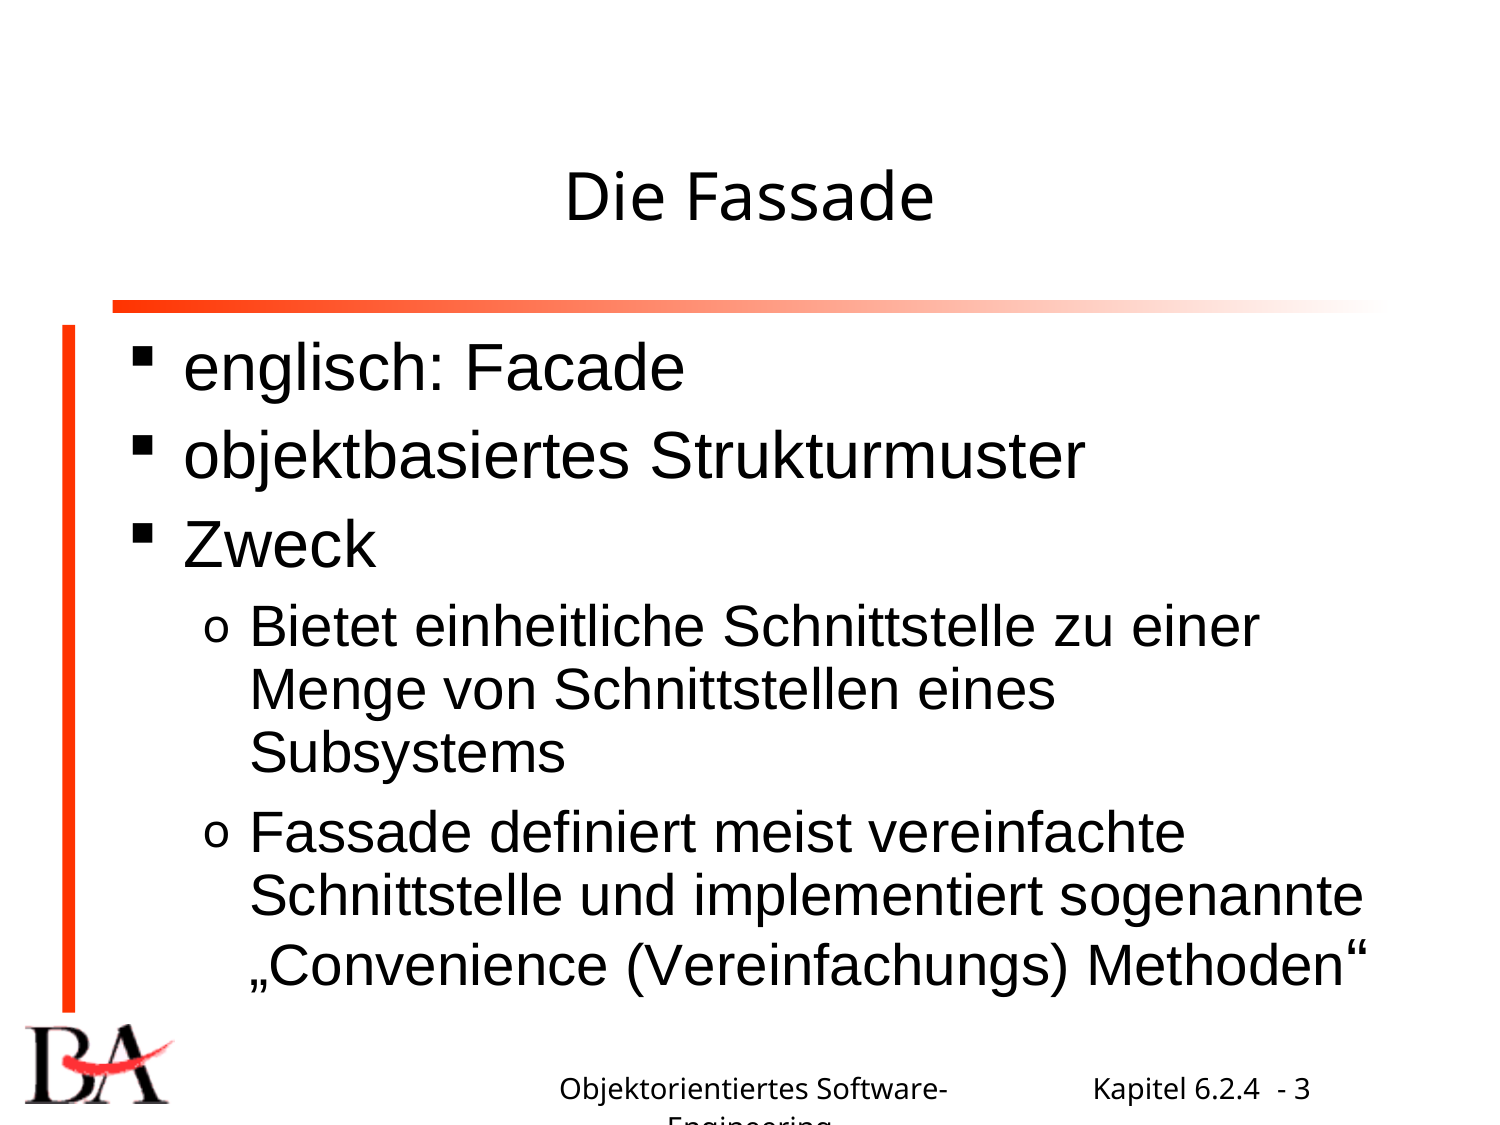

# Die Fassade
englisch: Facade
objektbasiertes Strukturmuster
Zweck
Bietet einheitliche Schnittstelle zu einer Menge von Schnittstellen eines Subsystems
Fassade definiert meist vereinfachte Schnittstelle und implementiert sogenannte „Convenience (Vereinfachungs) Methoden“
3